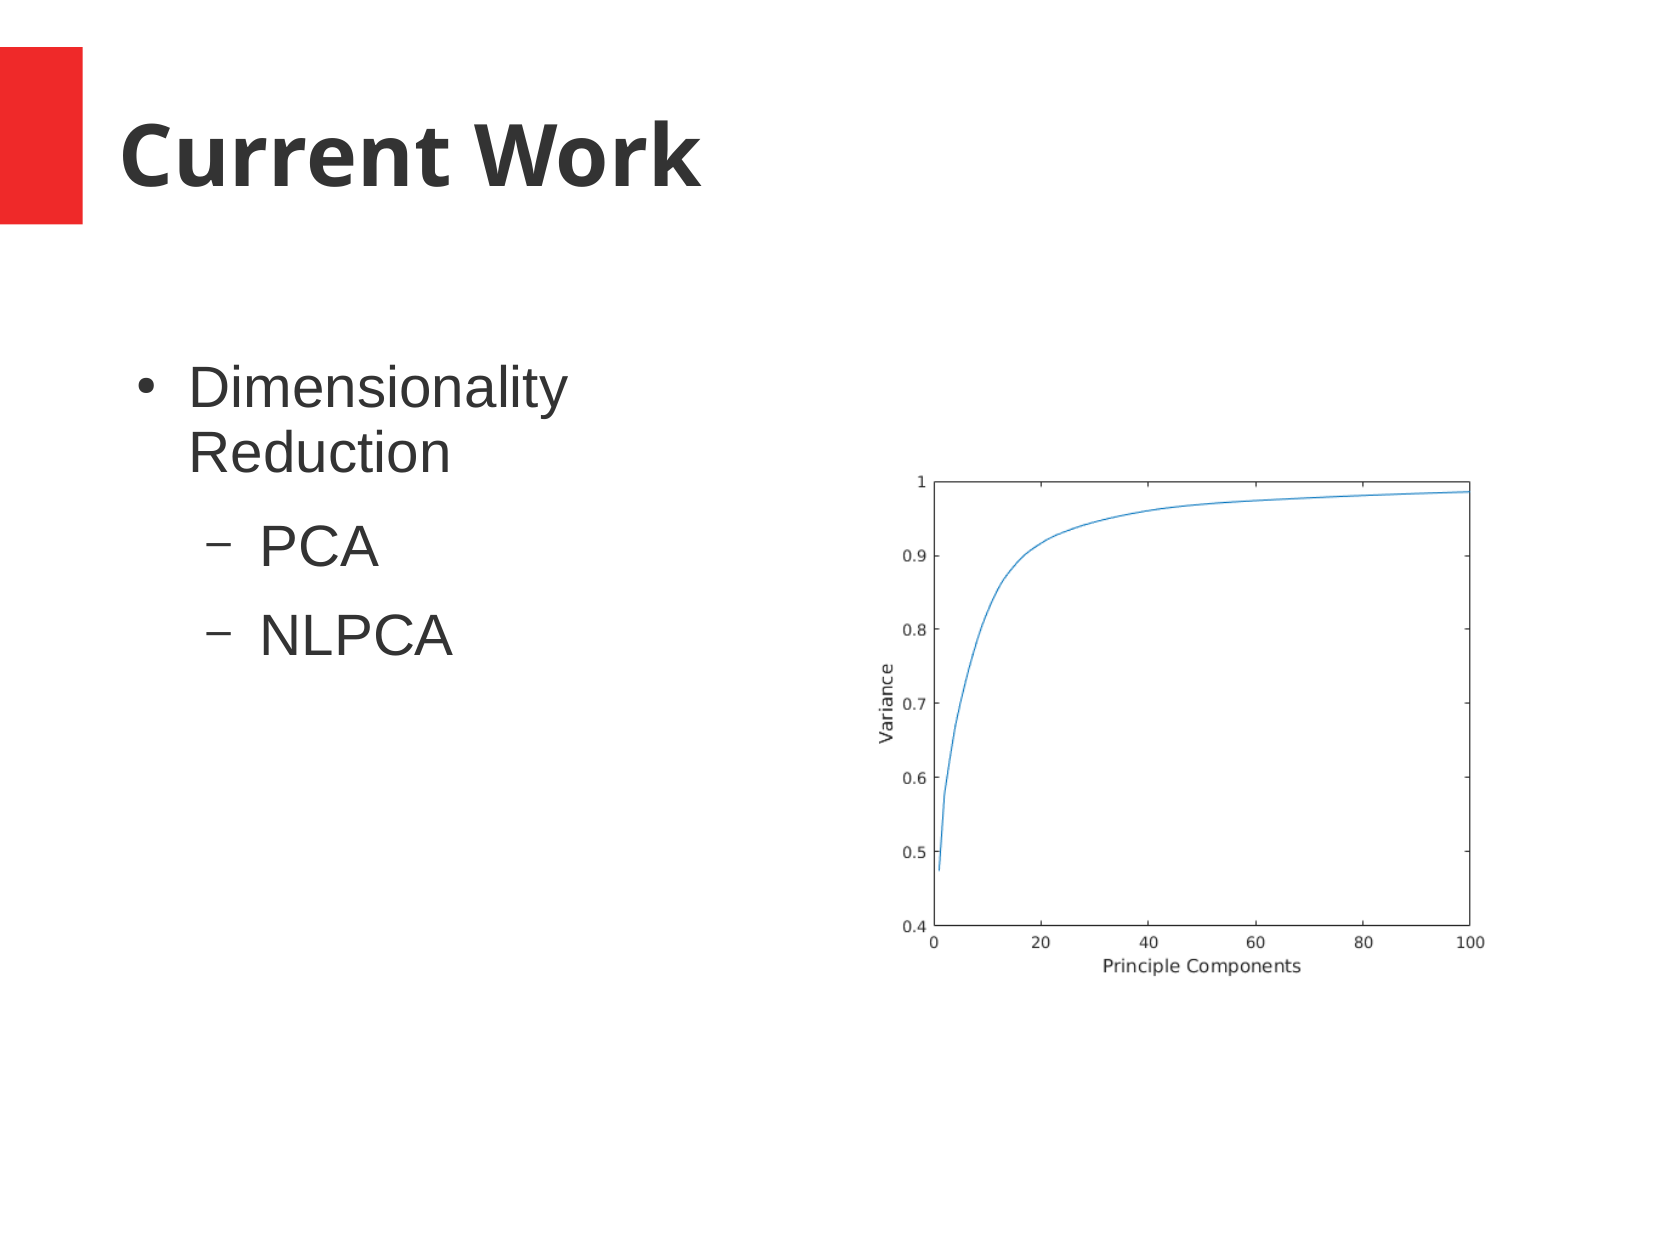

# Current Work
Dimensionality Reduction
PCA
NLPCA